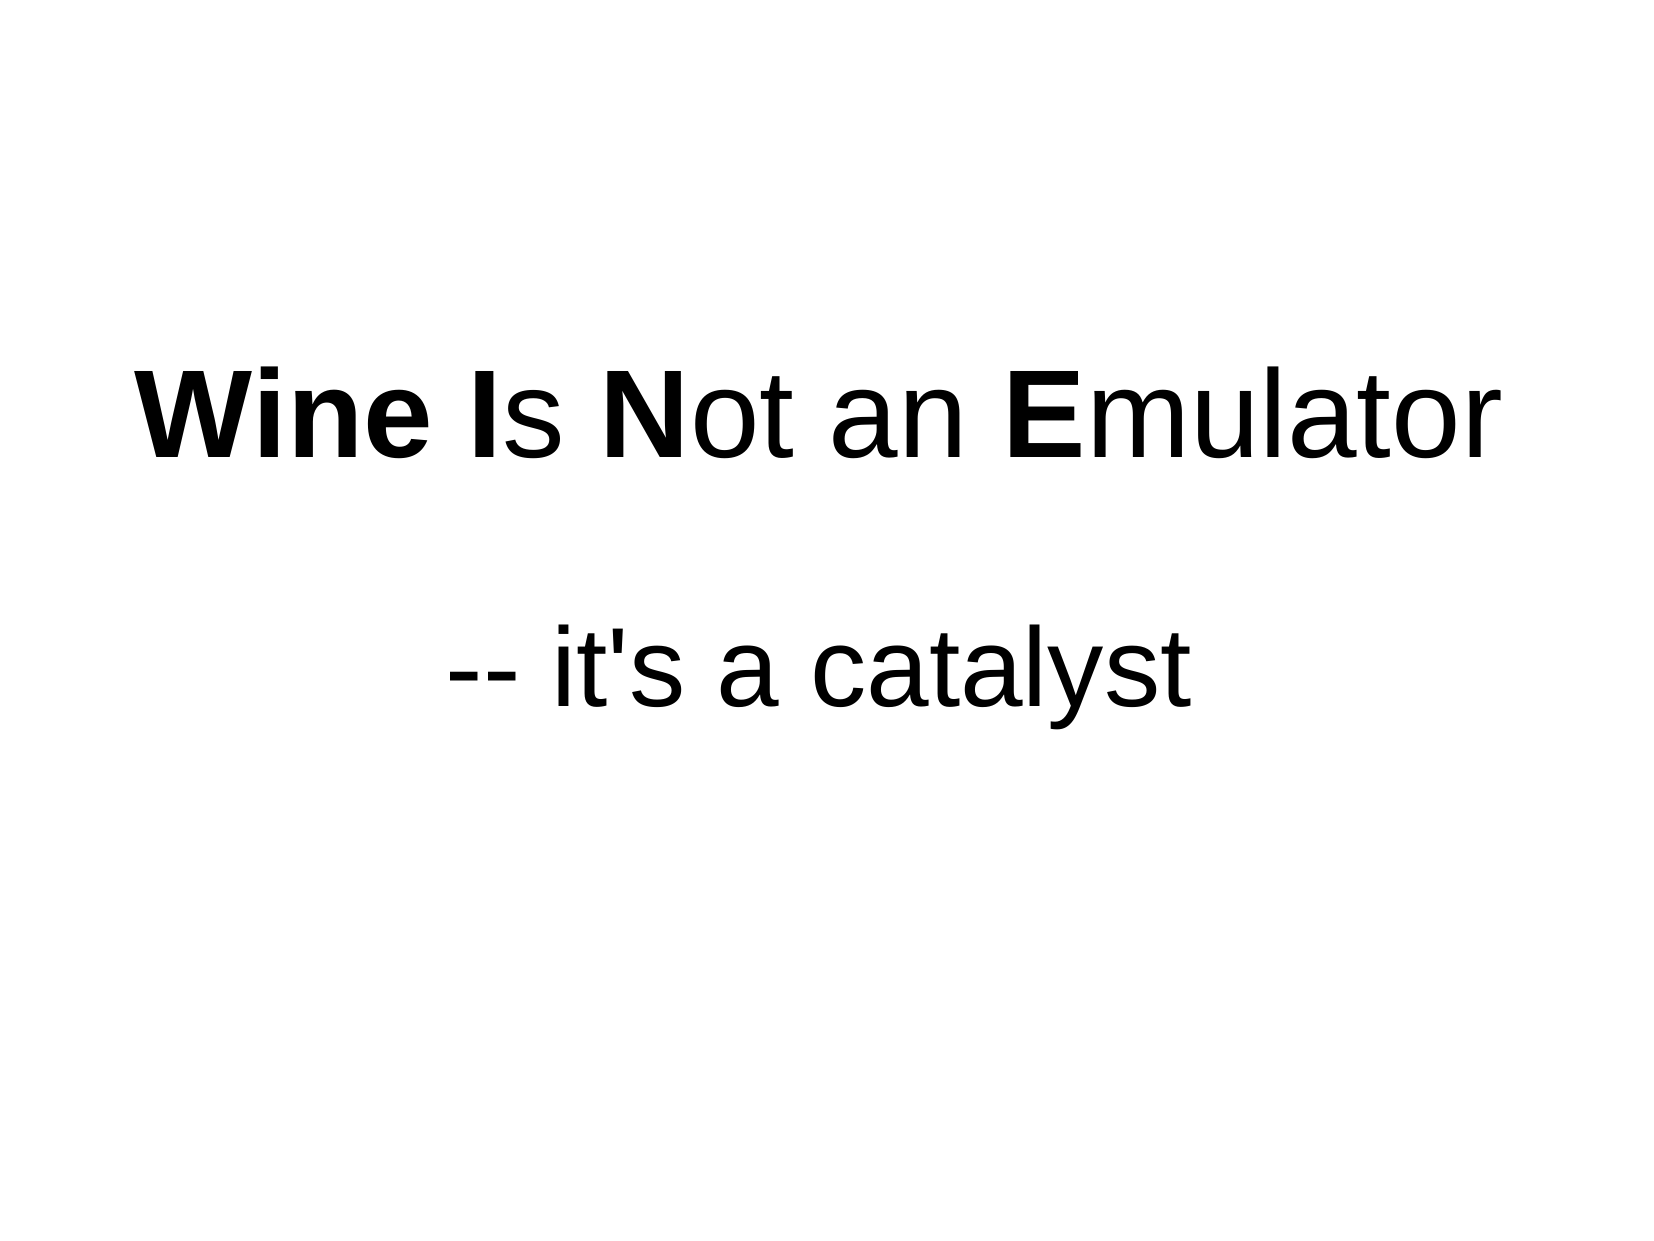

# Wine Is Not an Emulator -- it's a catalyst